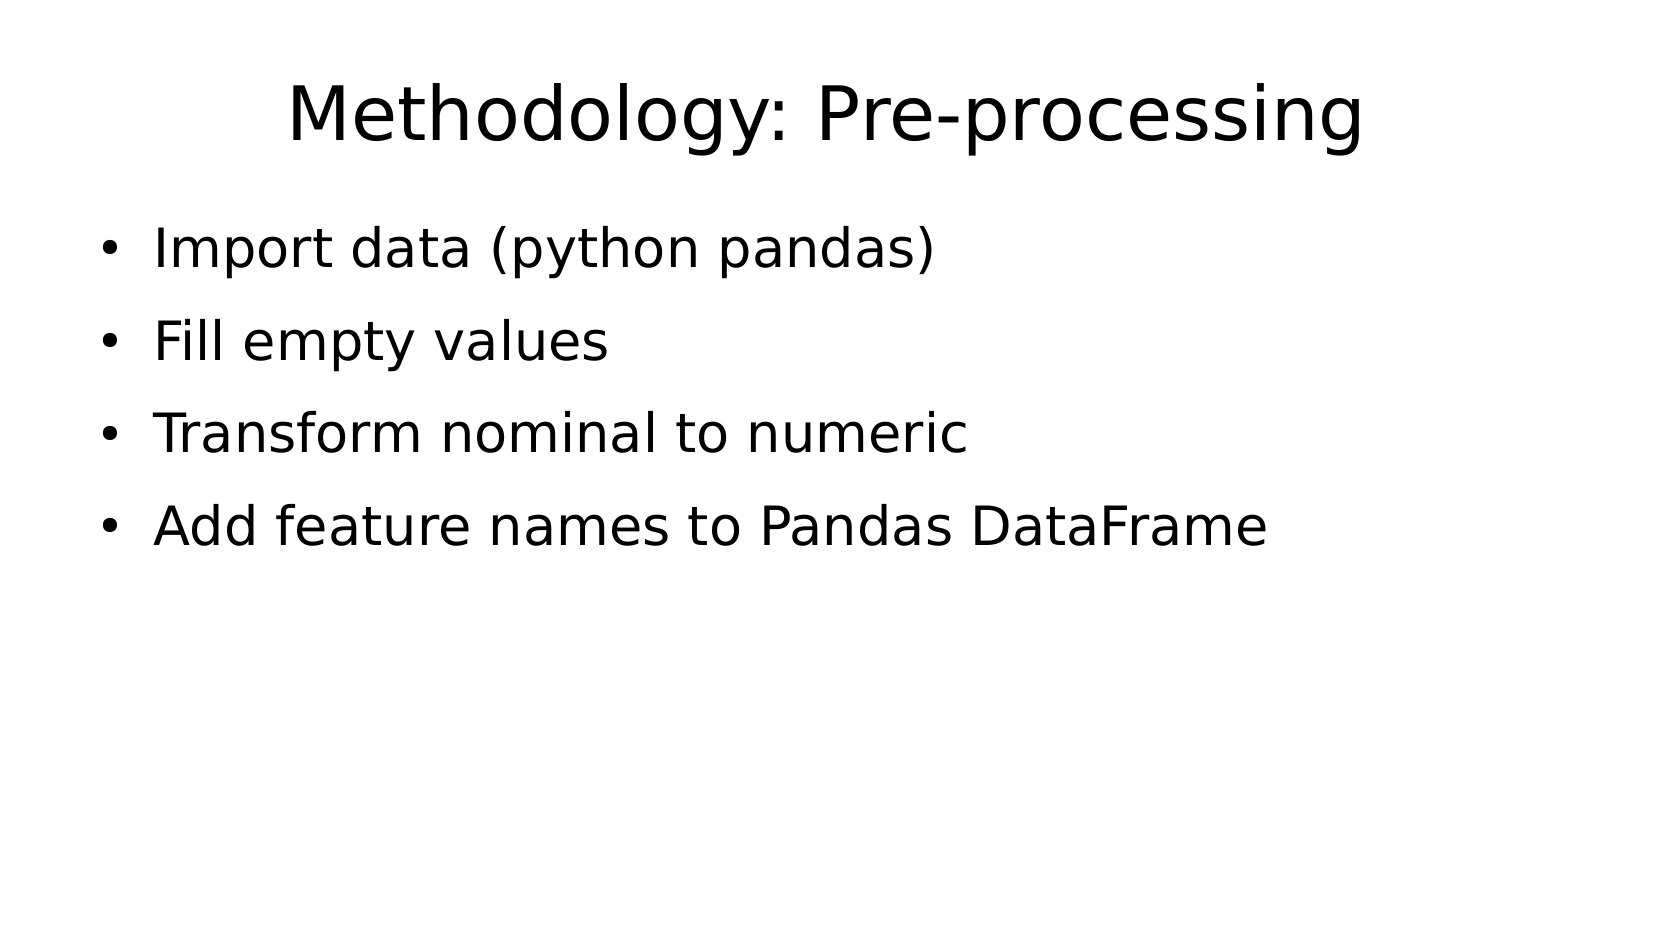

# Methodology: Pre-processing
Import data (python pandas)
Fill empty values
Transform nominal to numeric
Add feature names to Pandas DataFrame